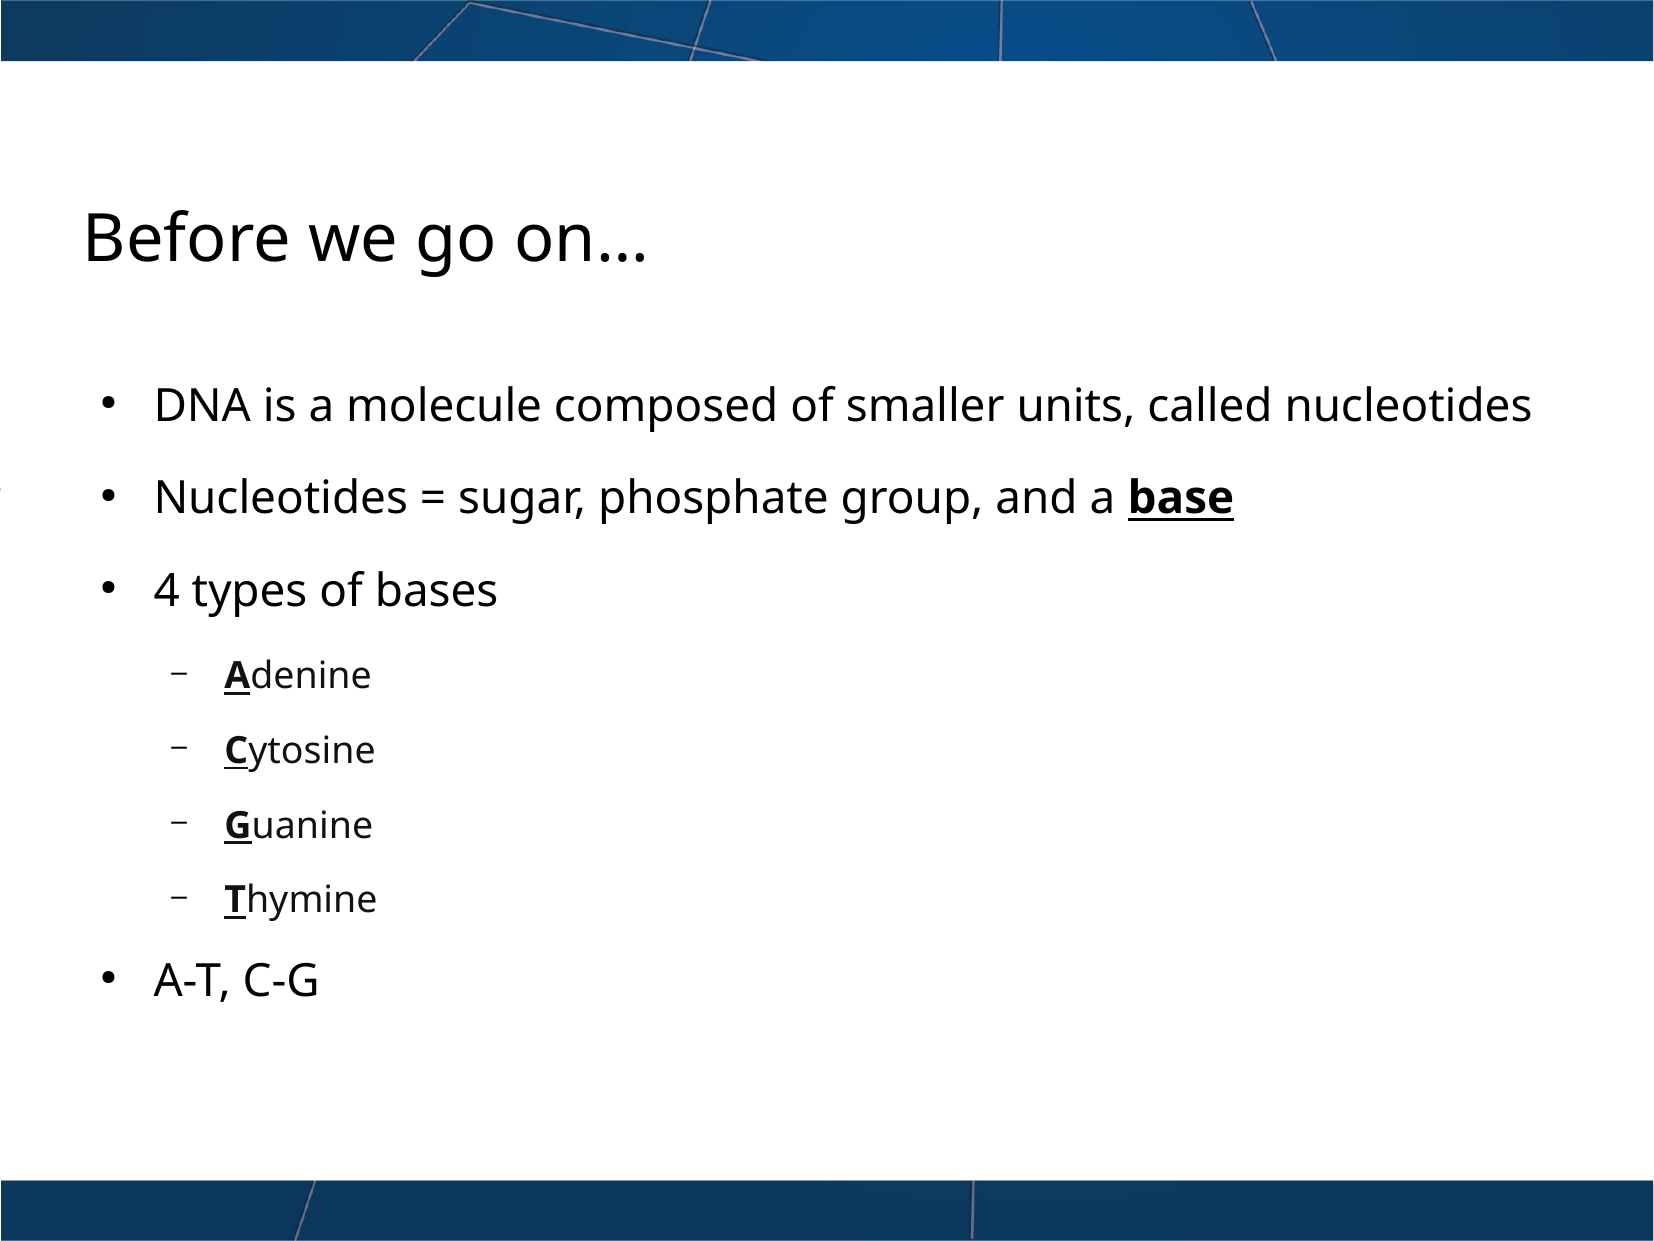

# Before we go on…
DNA is a molecule composed of smaller units, called nucleotides
Nucleotides = sugar, phosphate group, and a base
4 types of bases
Adenine
Cytosine
Guanine
Thymine
A-T, C-G